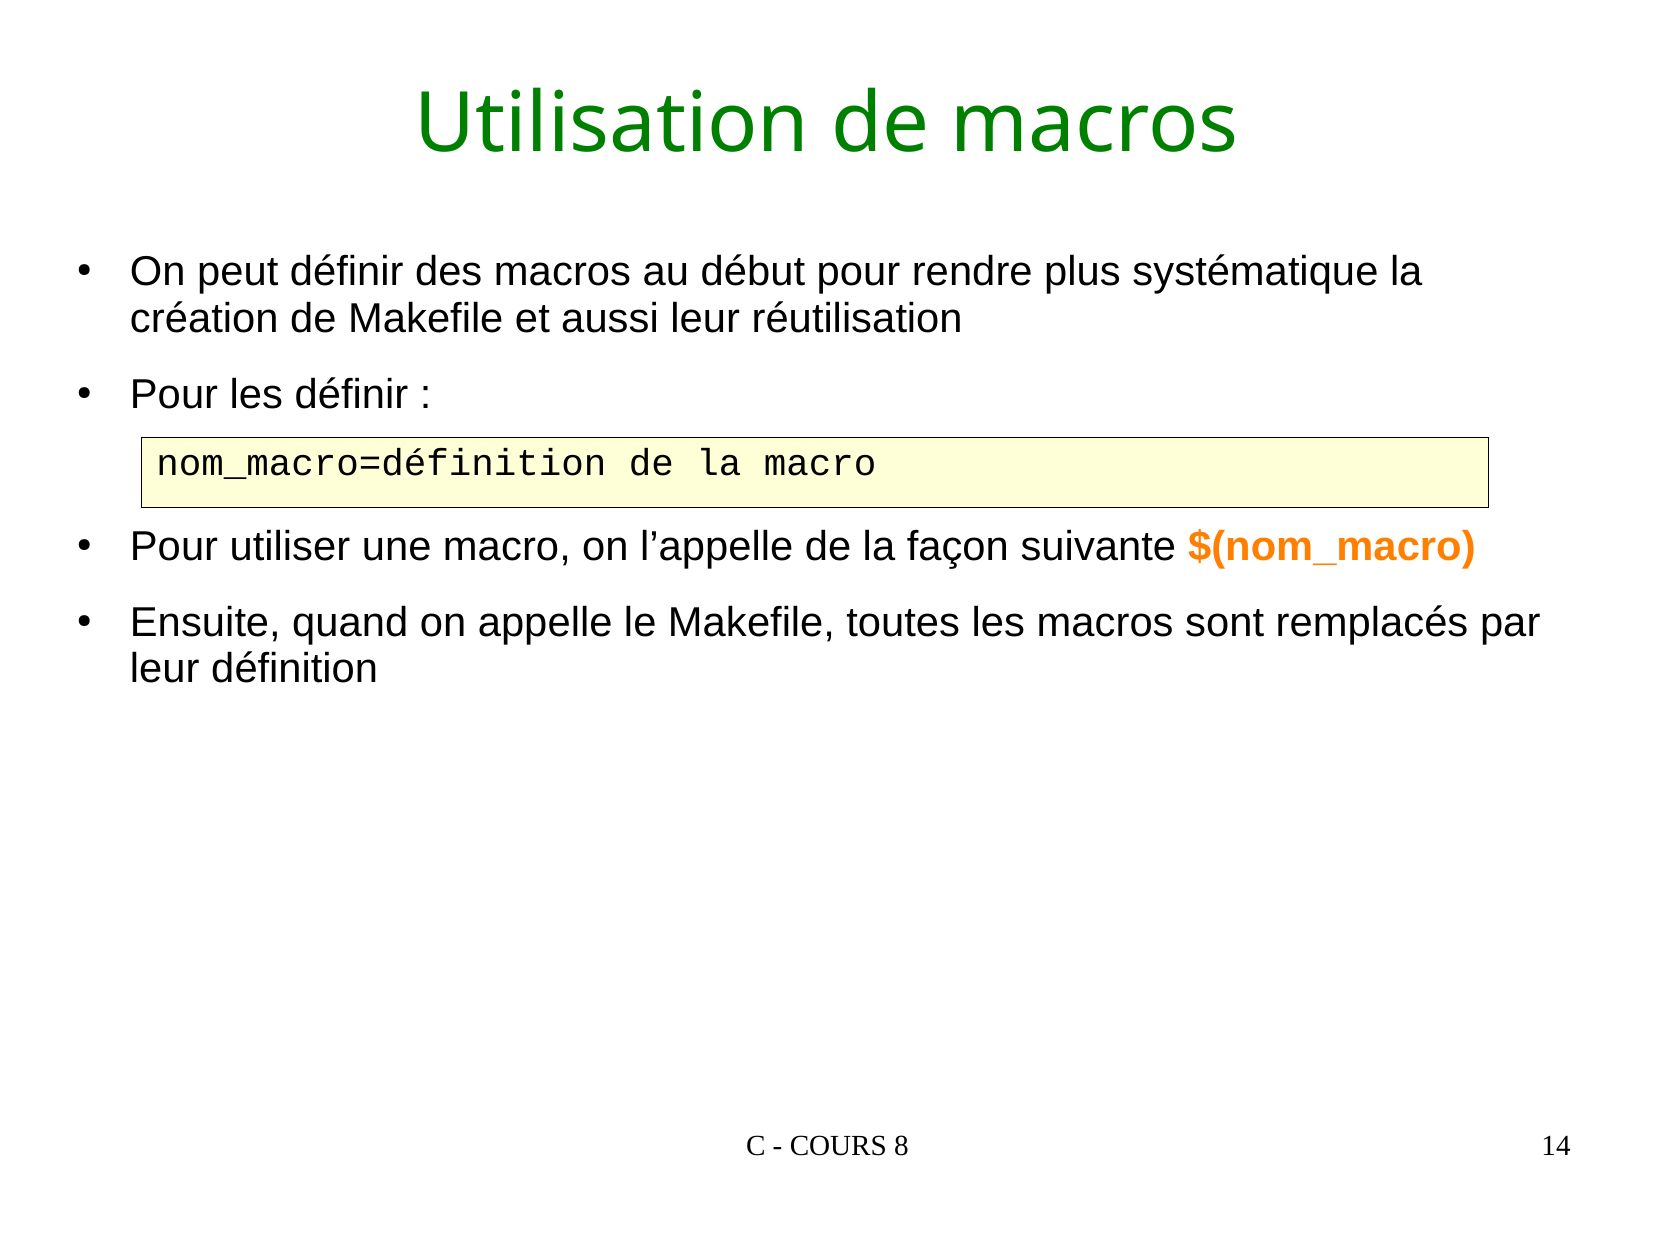

# Utilisation de macros
On peut définir des macros au début pour rendre plus systématique la création de Makefile et aussi leur réutilisation
Pour les définir :
Pour utiliser une macro, on l’appelle de la façon suivante $(nom_macro)
Ensuite, quand on appelle le Makefile, toutes les macros sont remplacés par leur définition
nom_macro=définition de la macro
C - COURS 8
14